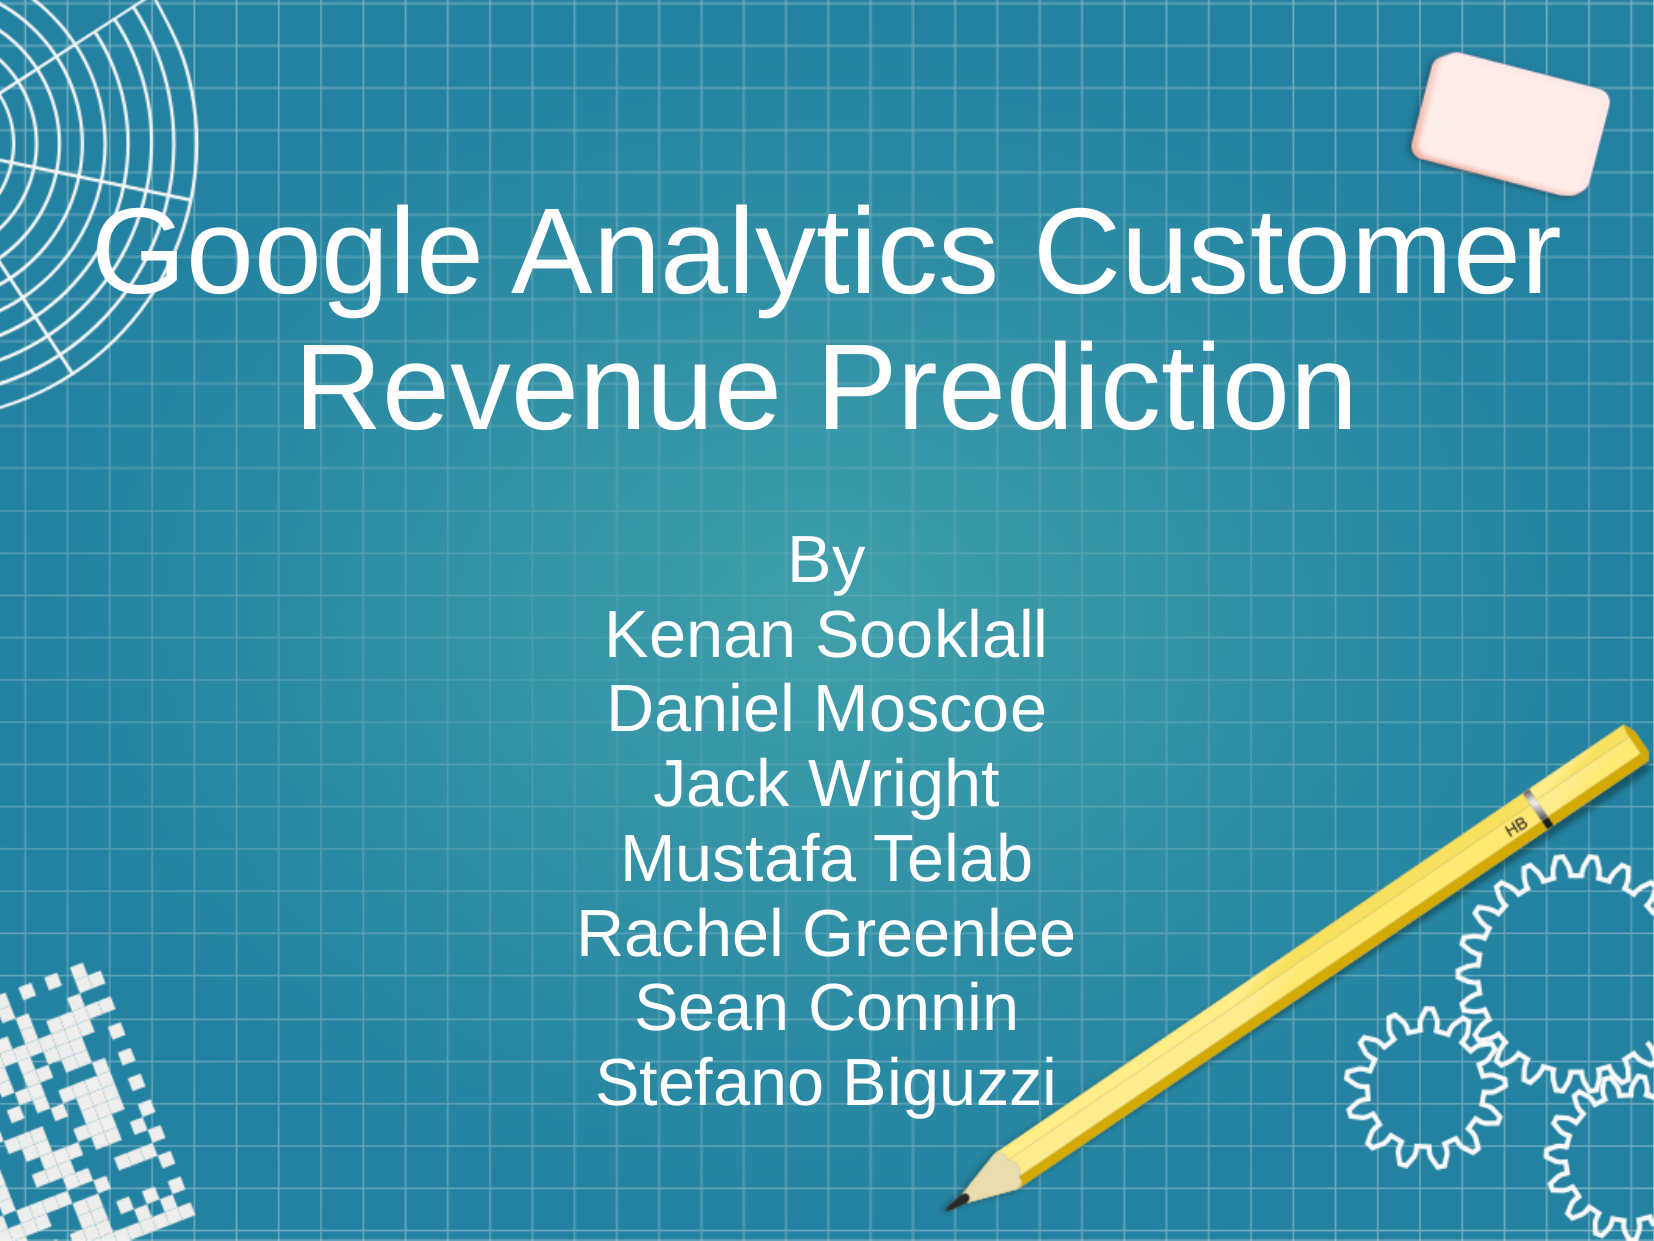

# Google Analytics Customer Revenue Prediction
By
Kenan Sooklall
Daniel Moscoe
Jack Wright
Mustafa Telab
Rachel Greenlee
Sean Connin
Stefano Biguzzi